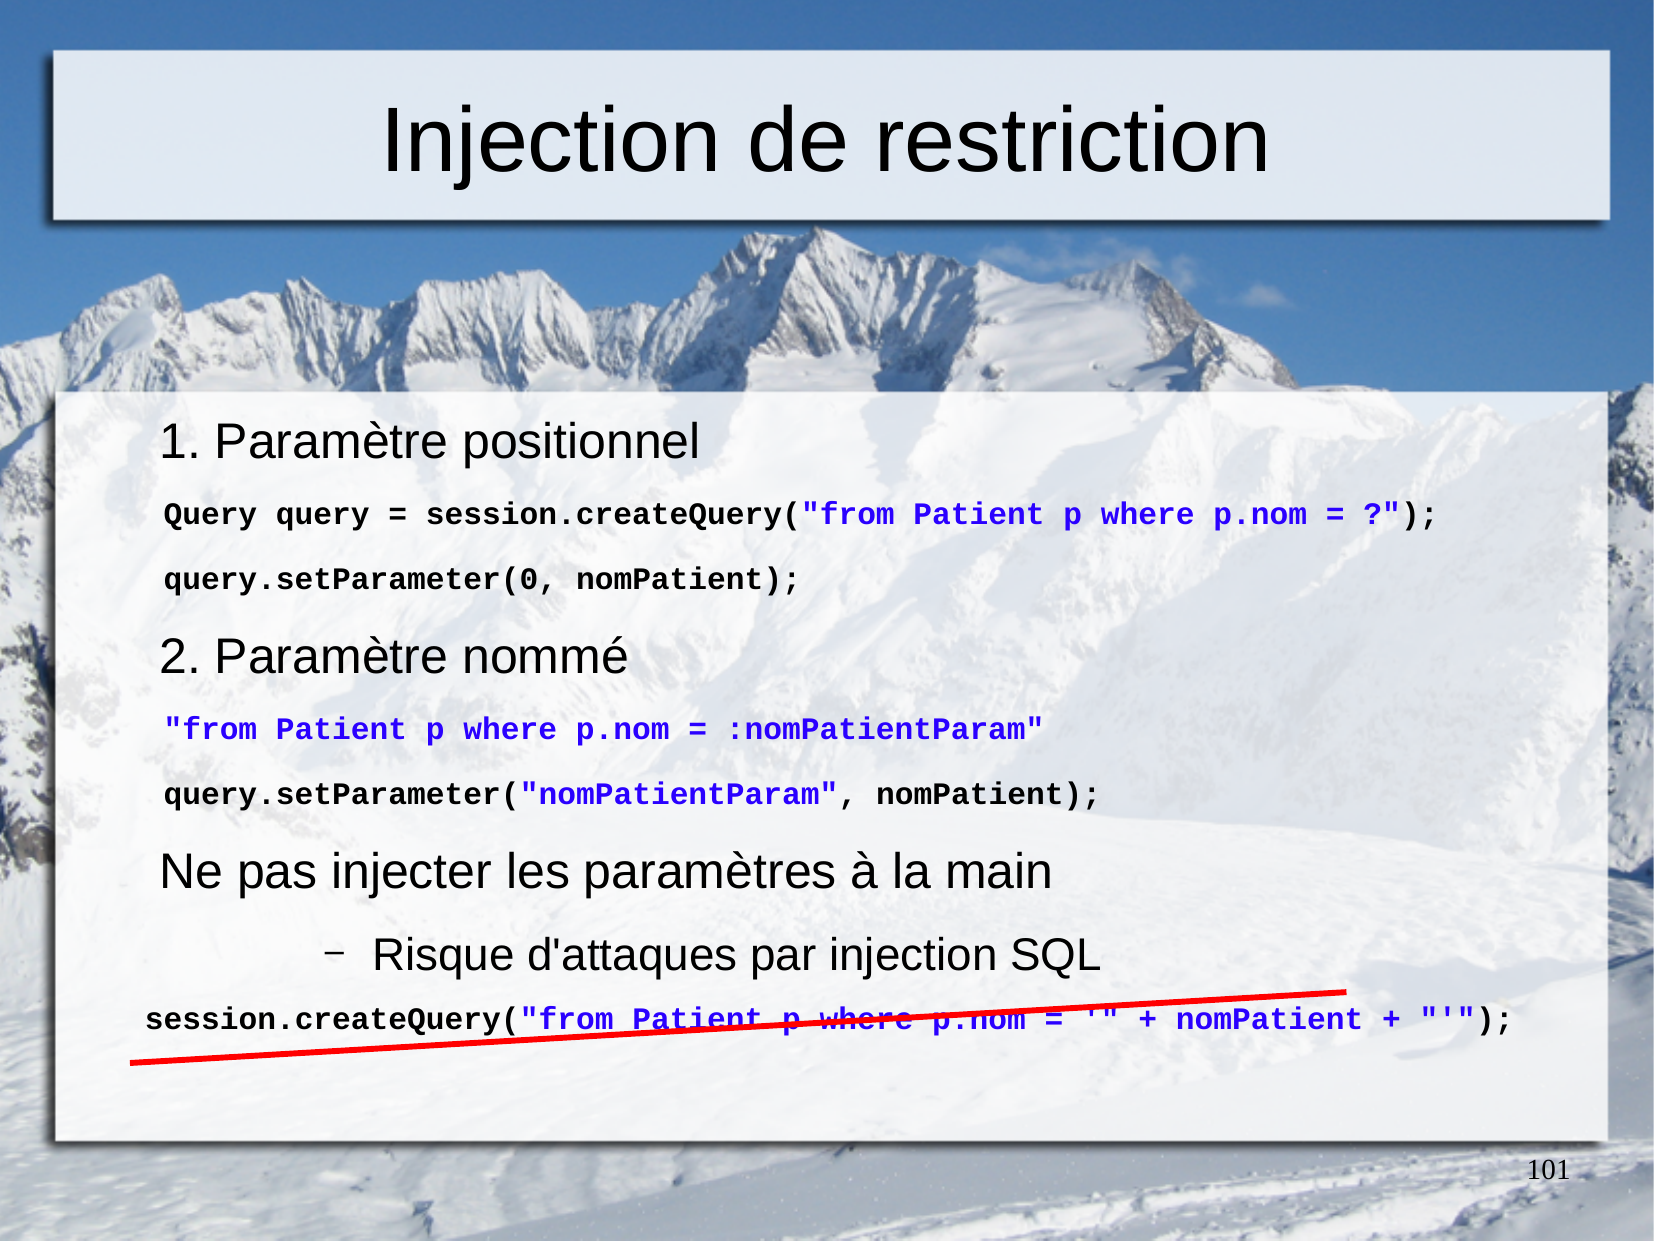

# Injection de restriction
1. Paramètre positionnel
 Query query = session.createQuery("from Patient p where p.nom = ?");
 query.setParameter(0, nomPatient);
2. Paramètre nommé
 "from Patient p where p.nom = :nomPatientParam"
 query.setParameter("nomPatientParam", nomPatient);
Ne pas injecter les paramètres à la main
Risque d'attaques par injection SQL
 session.createQuery("from Patient p where p.nom = '" + nomPatient + "'");
101